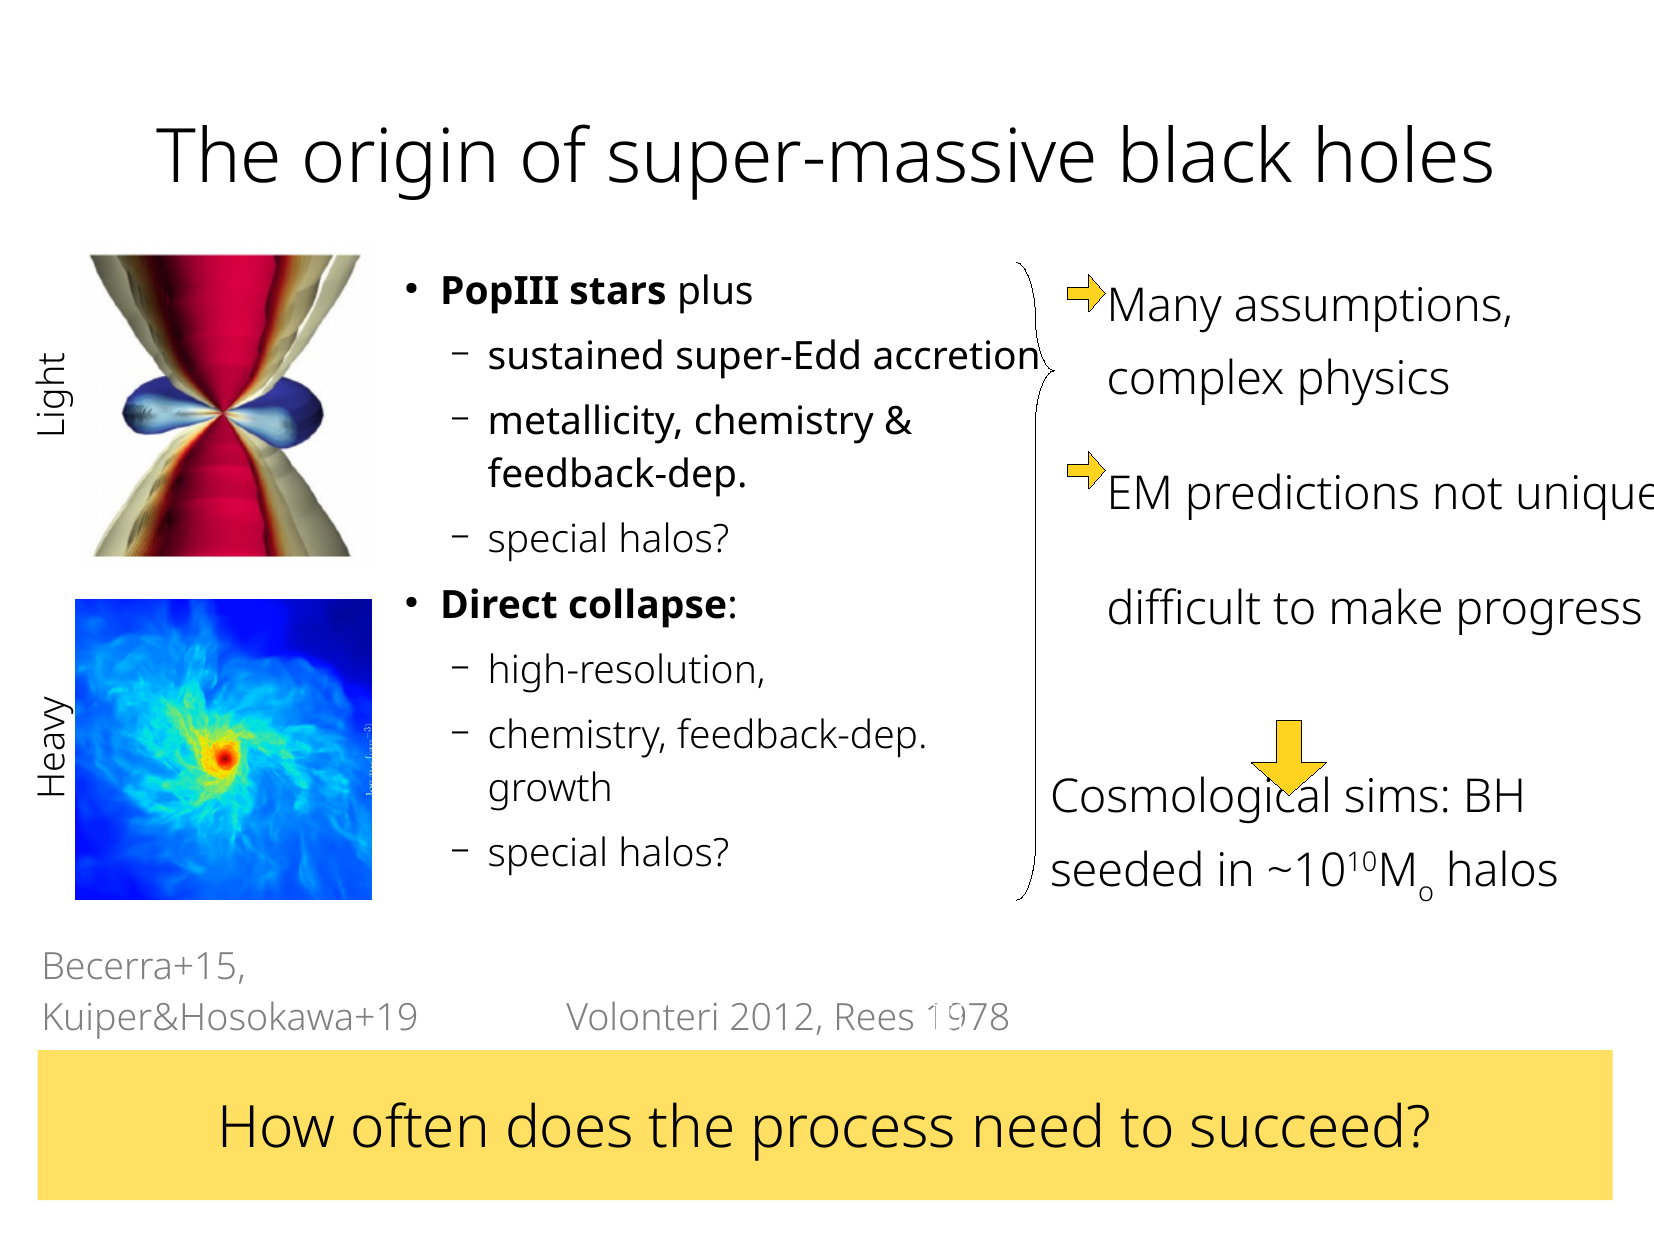

# The origin of super-massive black holes
PopIII stars plus
sustained super-Edd accretion
metallicity, chemistry & feedback-dep.
special halos?
Direct collapse:
high-resolution,
chemistry, feedback-dep. growth
special halos?
Many assumptions, complex physics
EM predictions not unique
difficult to make progress
Cosmological sims: BH seeded in ~1010Mo halos
Light
Heavy
Pop-III
Becerra+15,
Kuiper&Hosokawa+19		Volonteri 2012, Rees 1978
How often does the process need to succeed?